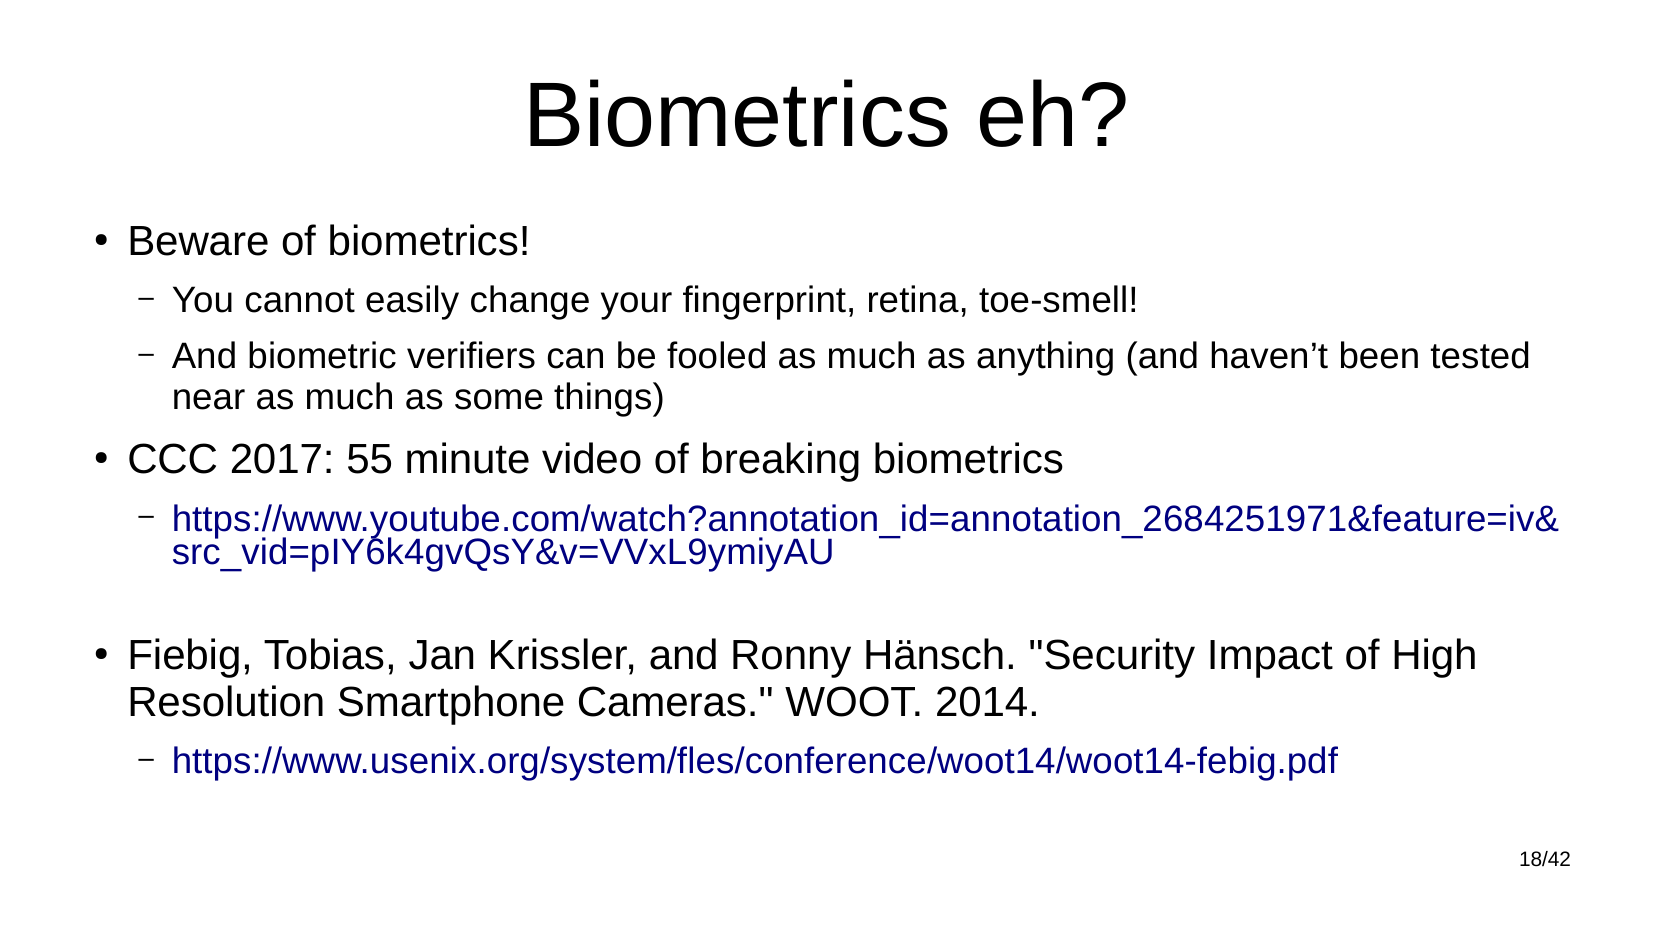

# Biometrics eh?
Beware of biometrics!
You cannot easily change your fingerprint, retina, toe-smell!
And biometric verifiers can be fooled as much as anything (and haven’t been tested near as much as some things)
CCC 2017: 55 minute video of breaking biometrics
https://www.youtube.com/watch?annotation_id=annotation_2684251971&feature=iv&src_vid=pIY6k4gvQsY&v=VVxL9ymiyAU
Fiebig, Tobias, Jan Krissler, and Ronny Hänsch. "Security Impact of High Resolution Smartphone Cameras." WOOT. 2014.
https://www.usenix.org/system/fles/conference/woot14/woot14-febig.pdf
18